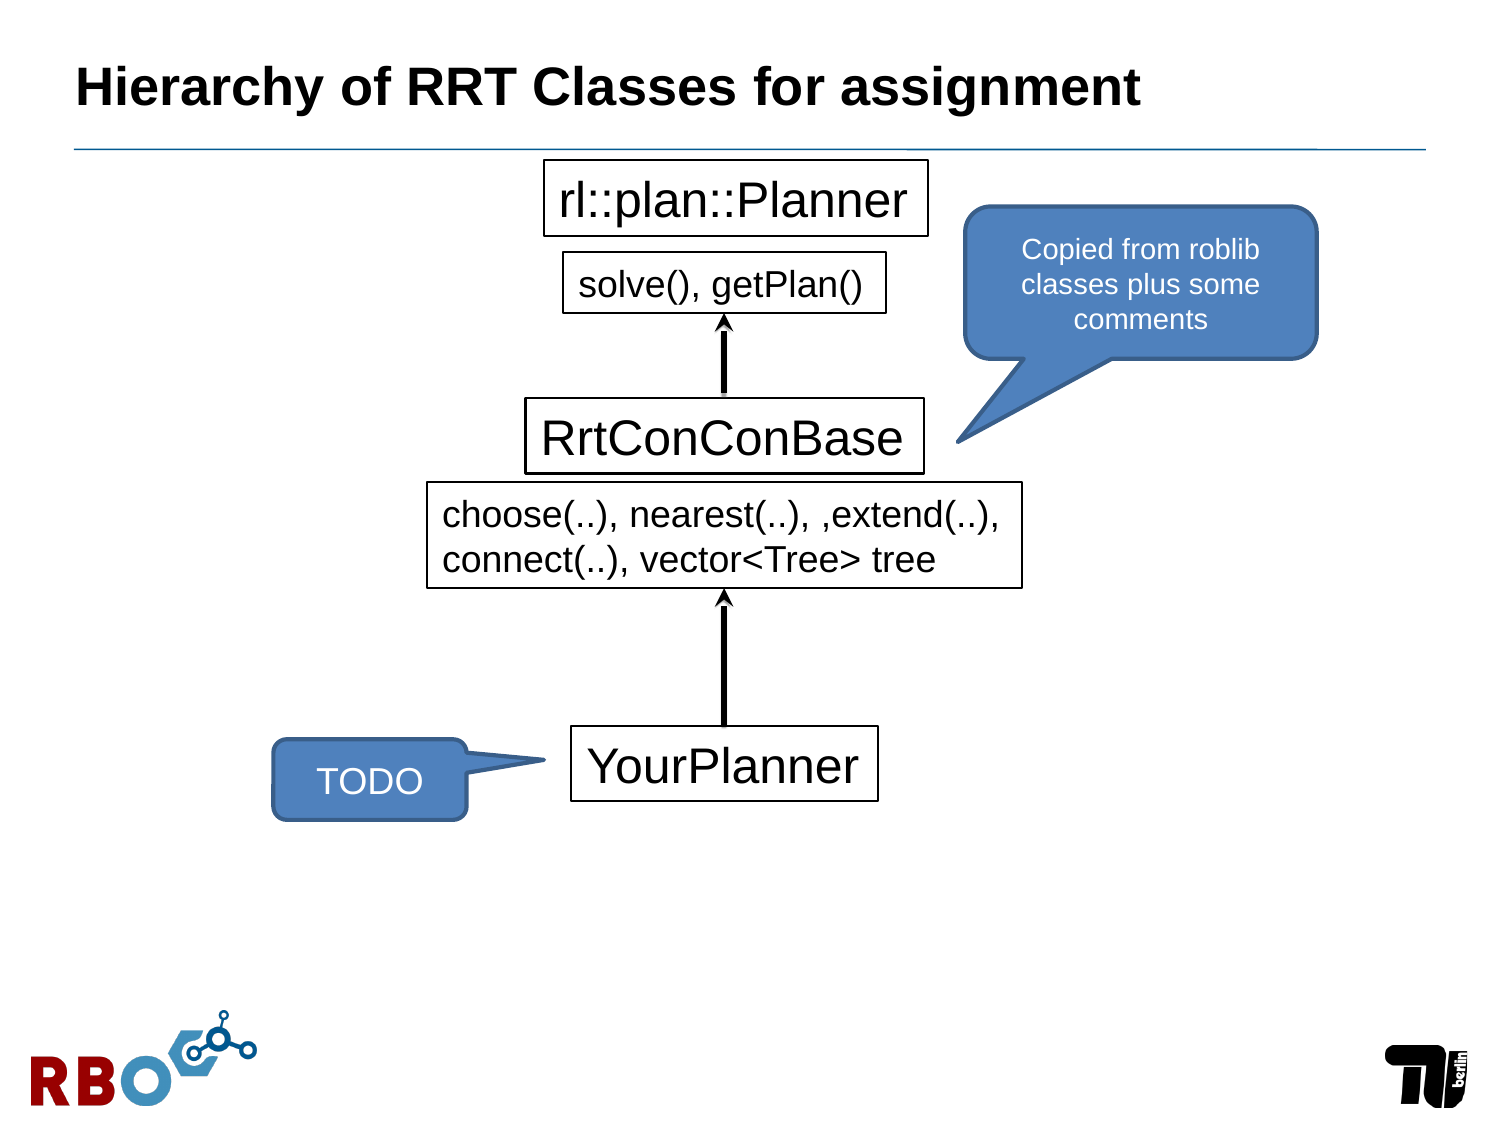

# Hierarchy of RRT Classes for assignment
rl::plan::Planner
Copied from roblib classes plus some comments
solve(), getPlan()
RrtConConBase
choose(..), nearest(..), ,extend(..), connect(..), vector<Tree> tree
YourPlanner
TODO